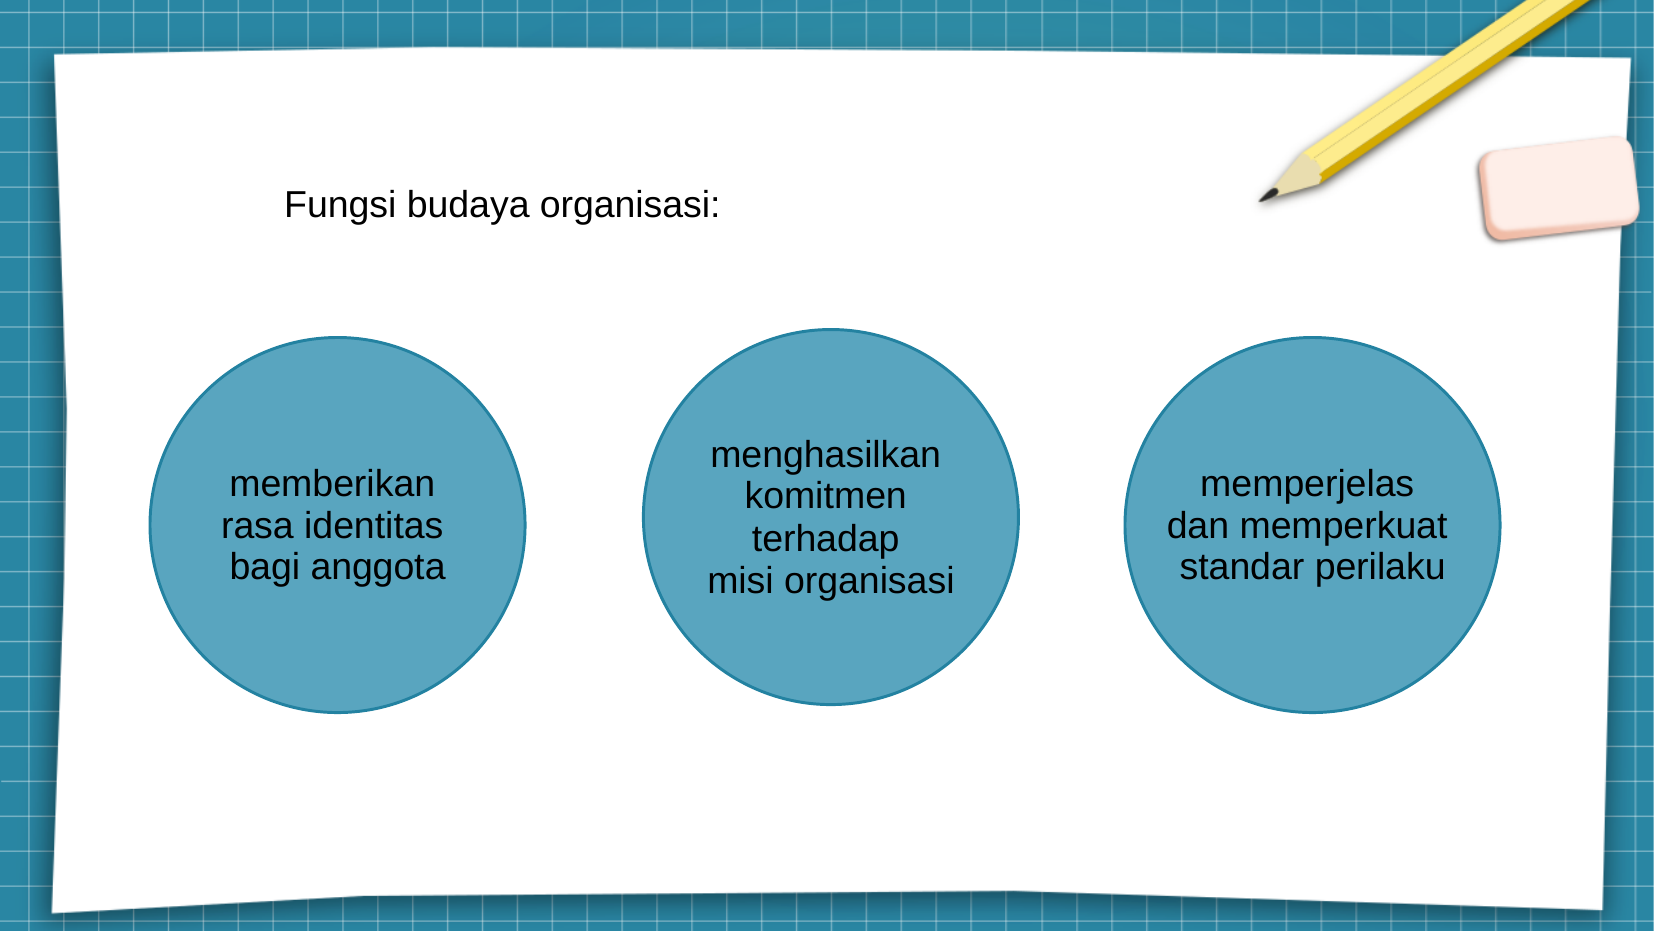

Fungsi budaya organisasi:
menghasilkan
komitmen
terhadap
misi organisasi
memberikan
rasa identitas
bagi anggota
memperjelas
dan memperkuat
standar perilaku